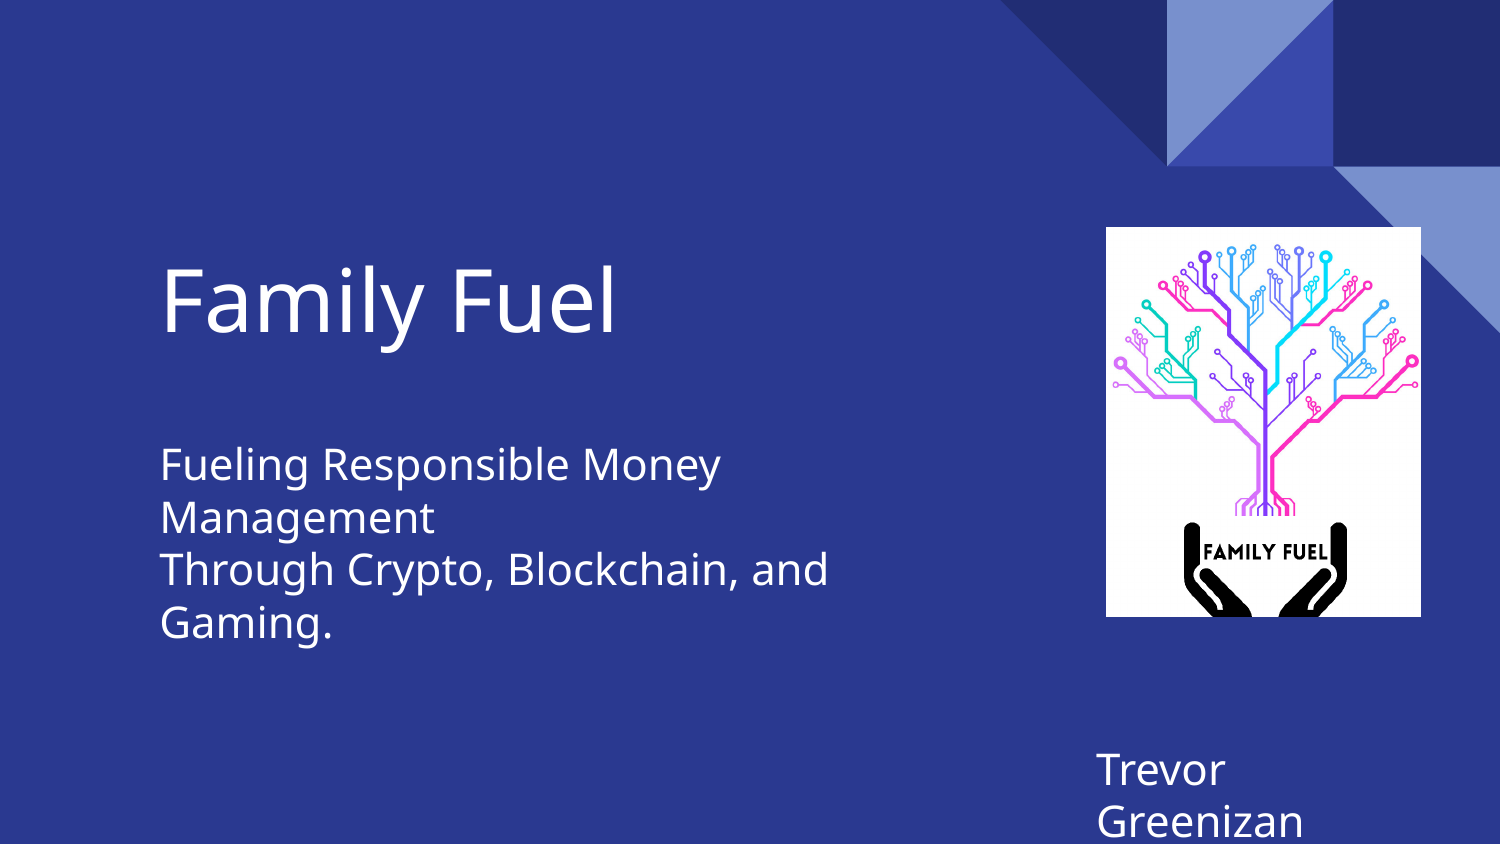

# Family Fuel
Fueling Responsible Money Management
Through Crypto, Blockchain, and Gaming.
Trevor Greenizan